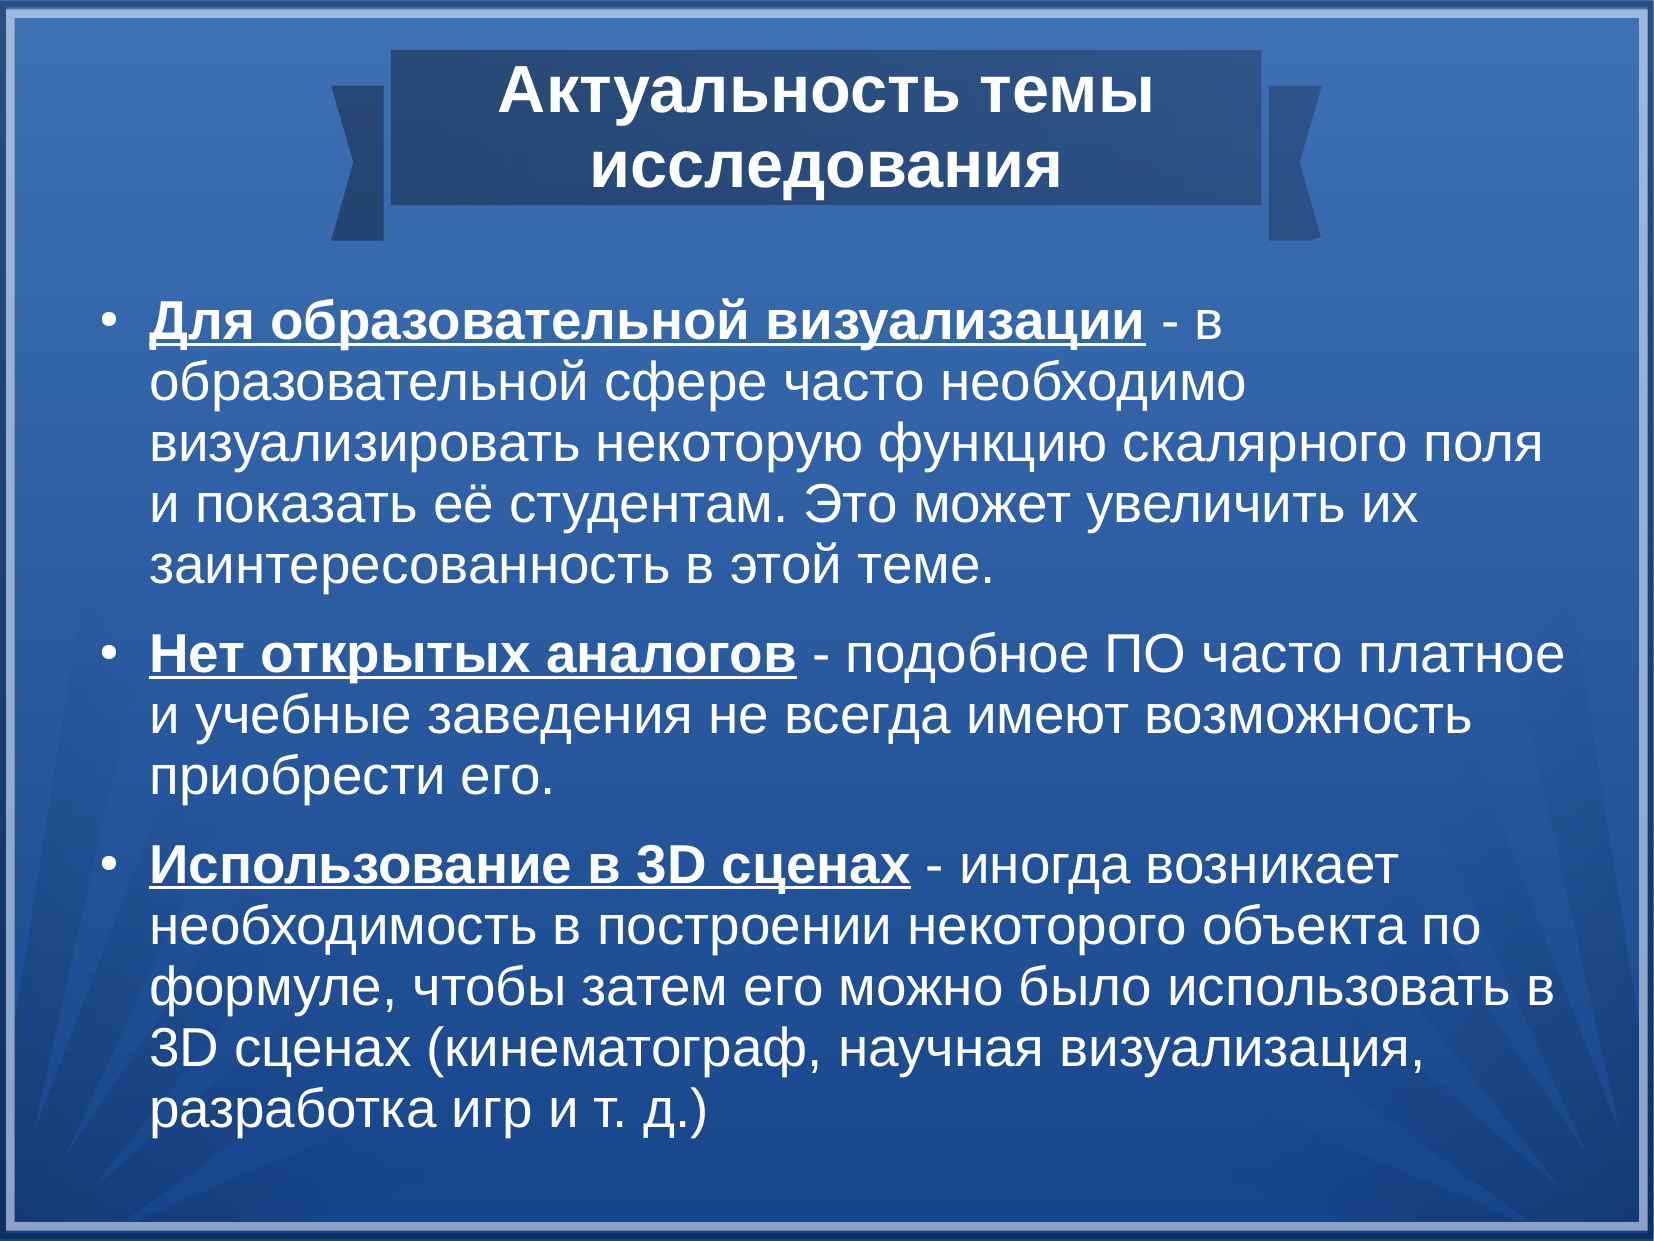

# Актуальность темы исследования
Для образовательной визуализации - в образовательной сфере часто необходимо визуализировать некоторую функцию скалярного поля и показать её студентам. Это может увеличить их заинтересованность в этой теме.
Нет открытых аналогов - подобное ПО часто платное и учебные заведения не всегда имеют возможность приобрести его.
Использование в 3D сценах - иногда возникает необходимость в построении некоторого объекта по формуле, чтобы затем его можно было использовать в 3D сценах (кинематограф, научная визуализация, разработка игр и т. д.)